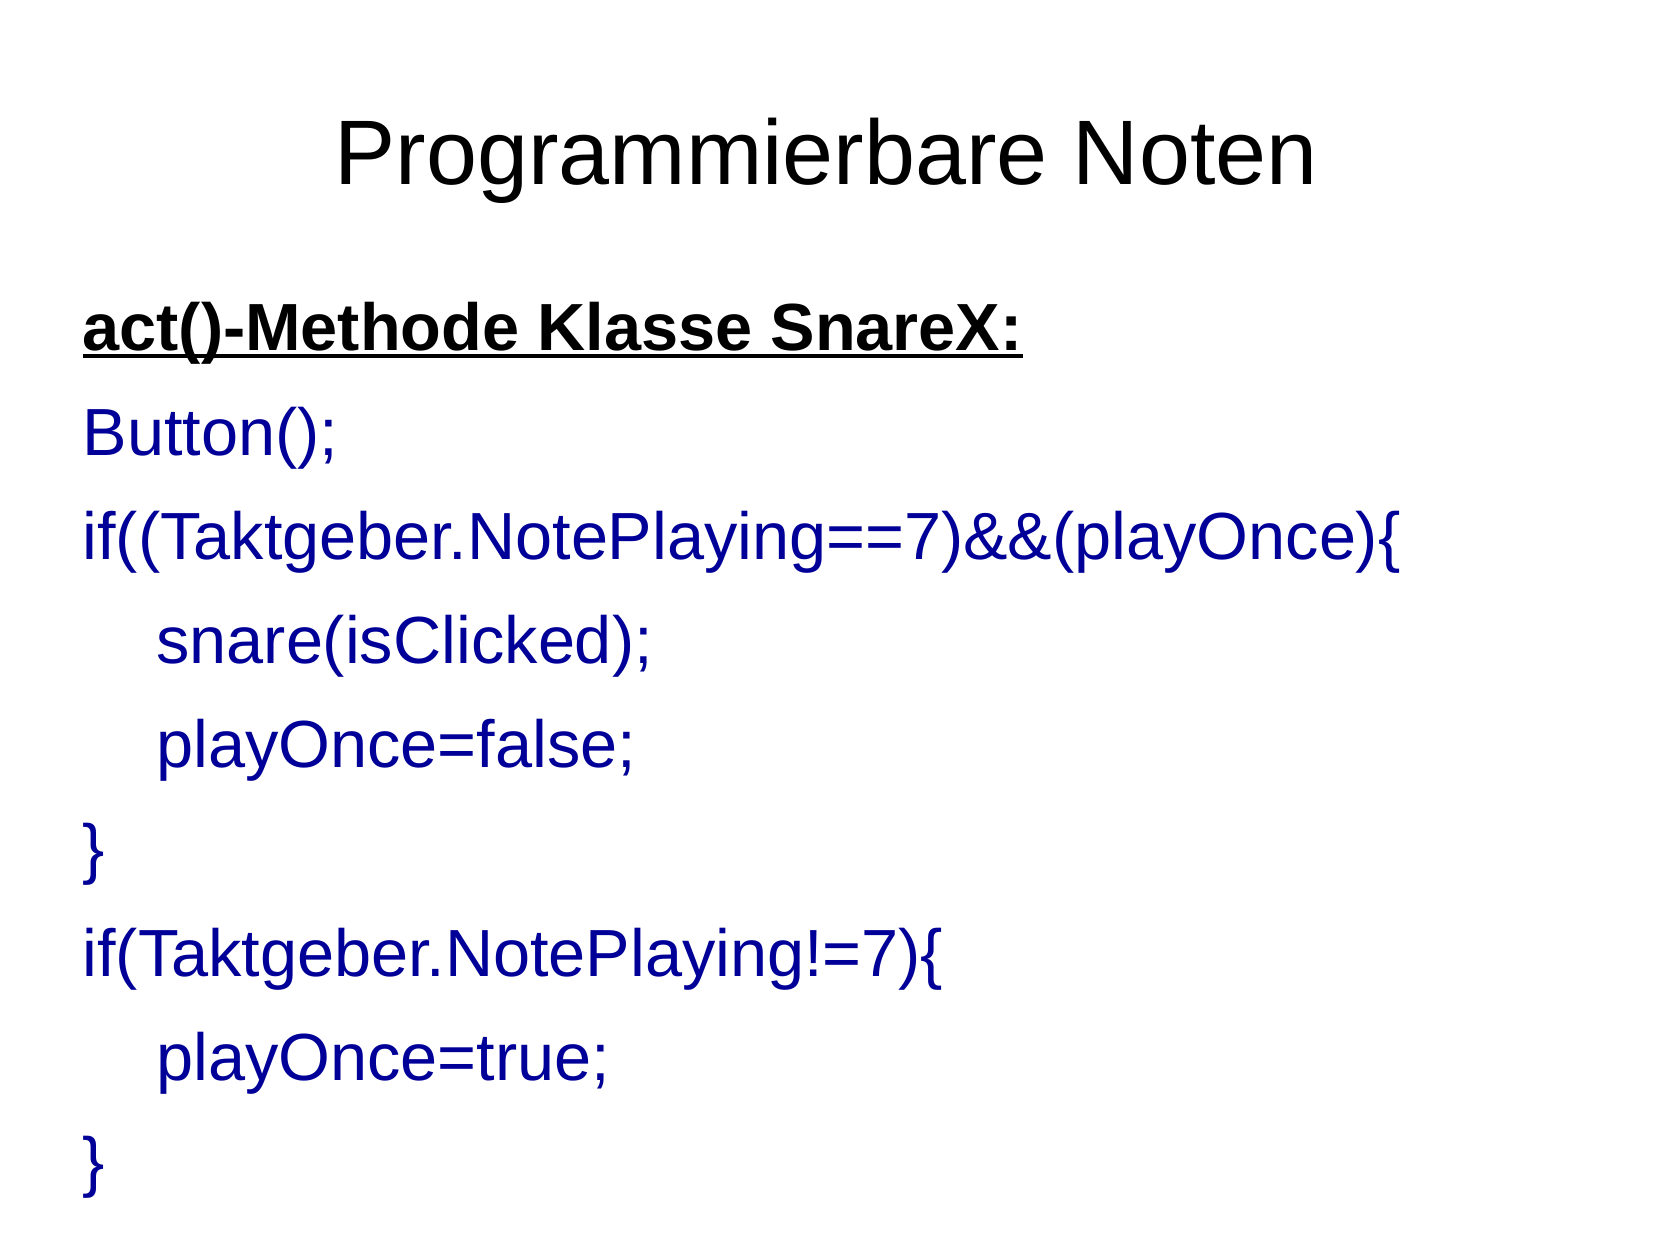

# Programmierbare Noten
act()-Methode Klasse SnareX:
Button();
if((Taktgeber.NotePlaying==7)&&(playOnce){
 	snare(isClicked);
 	playOnce=false;
}
if(Taktgeber.NotePlaying!=7){
 	playOnce=true;
}